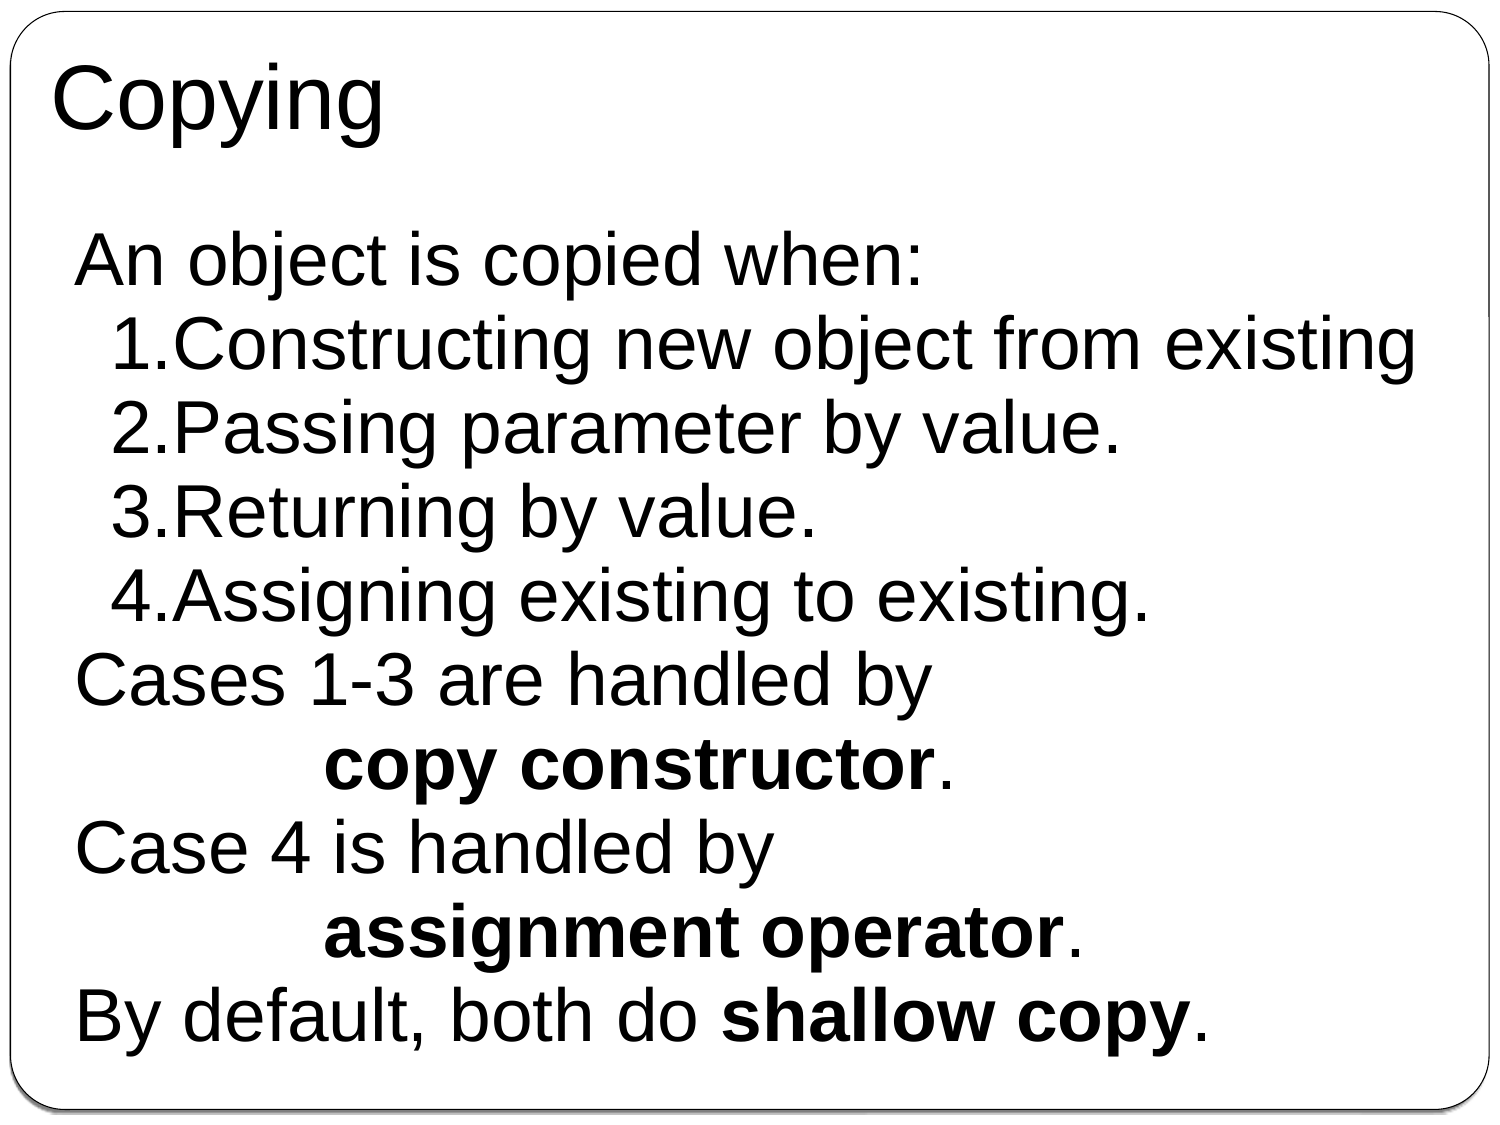

# Copying
An object is copied when:
Constructing new object from existing
Passing parameter by value.
Returning by value.
Assigning existing to existing.
Cases 1-3 are handled by
 copy constructor.
Case 4 is handled by
 assignment operator.
By default, both do shallow copy.